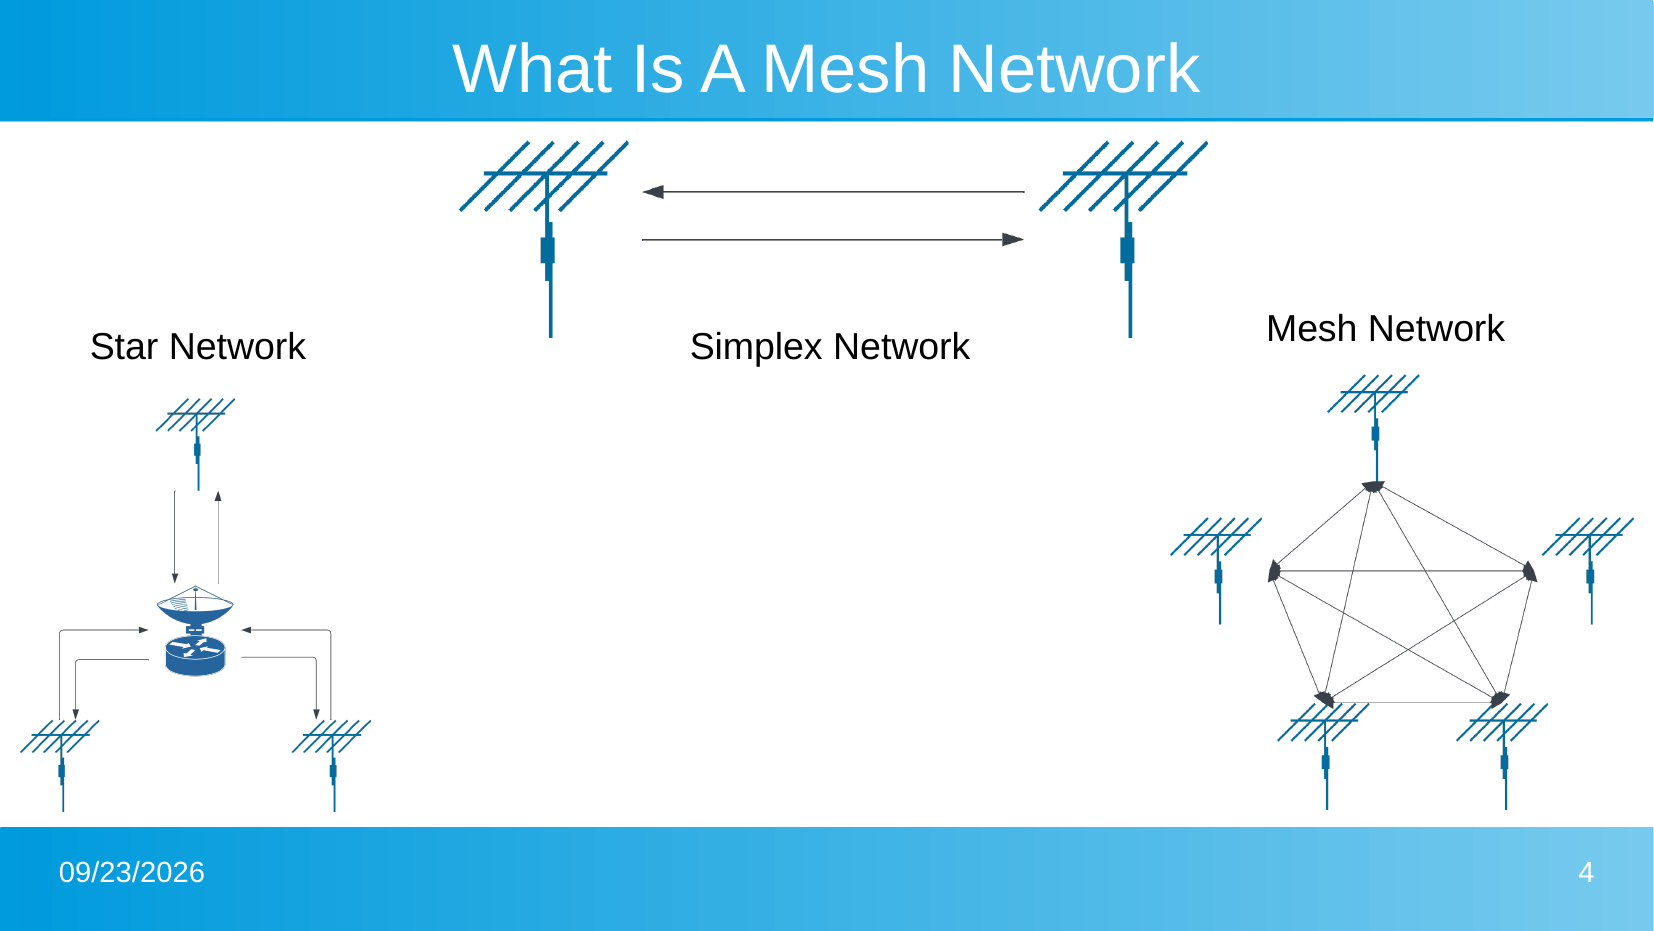

# What Is A Mesh Network
Mesh Network
Star Network
Simplex Network
4